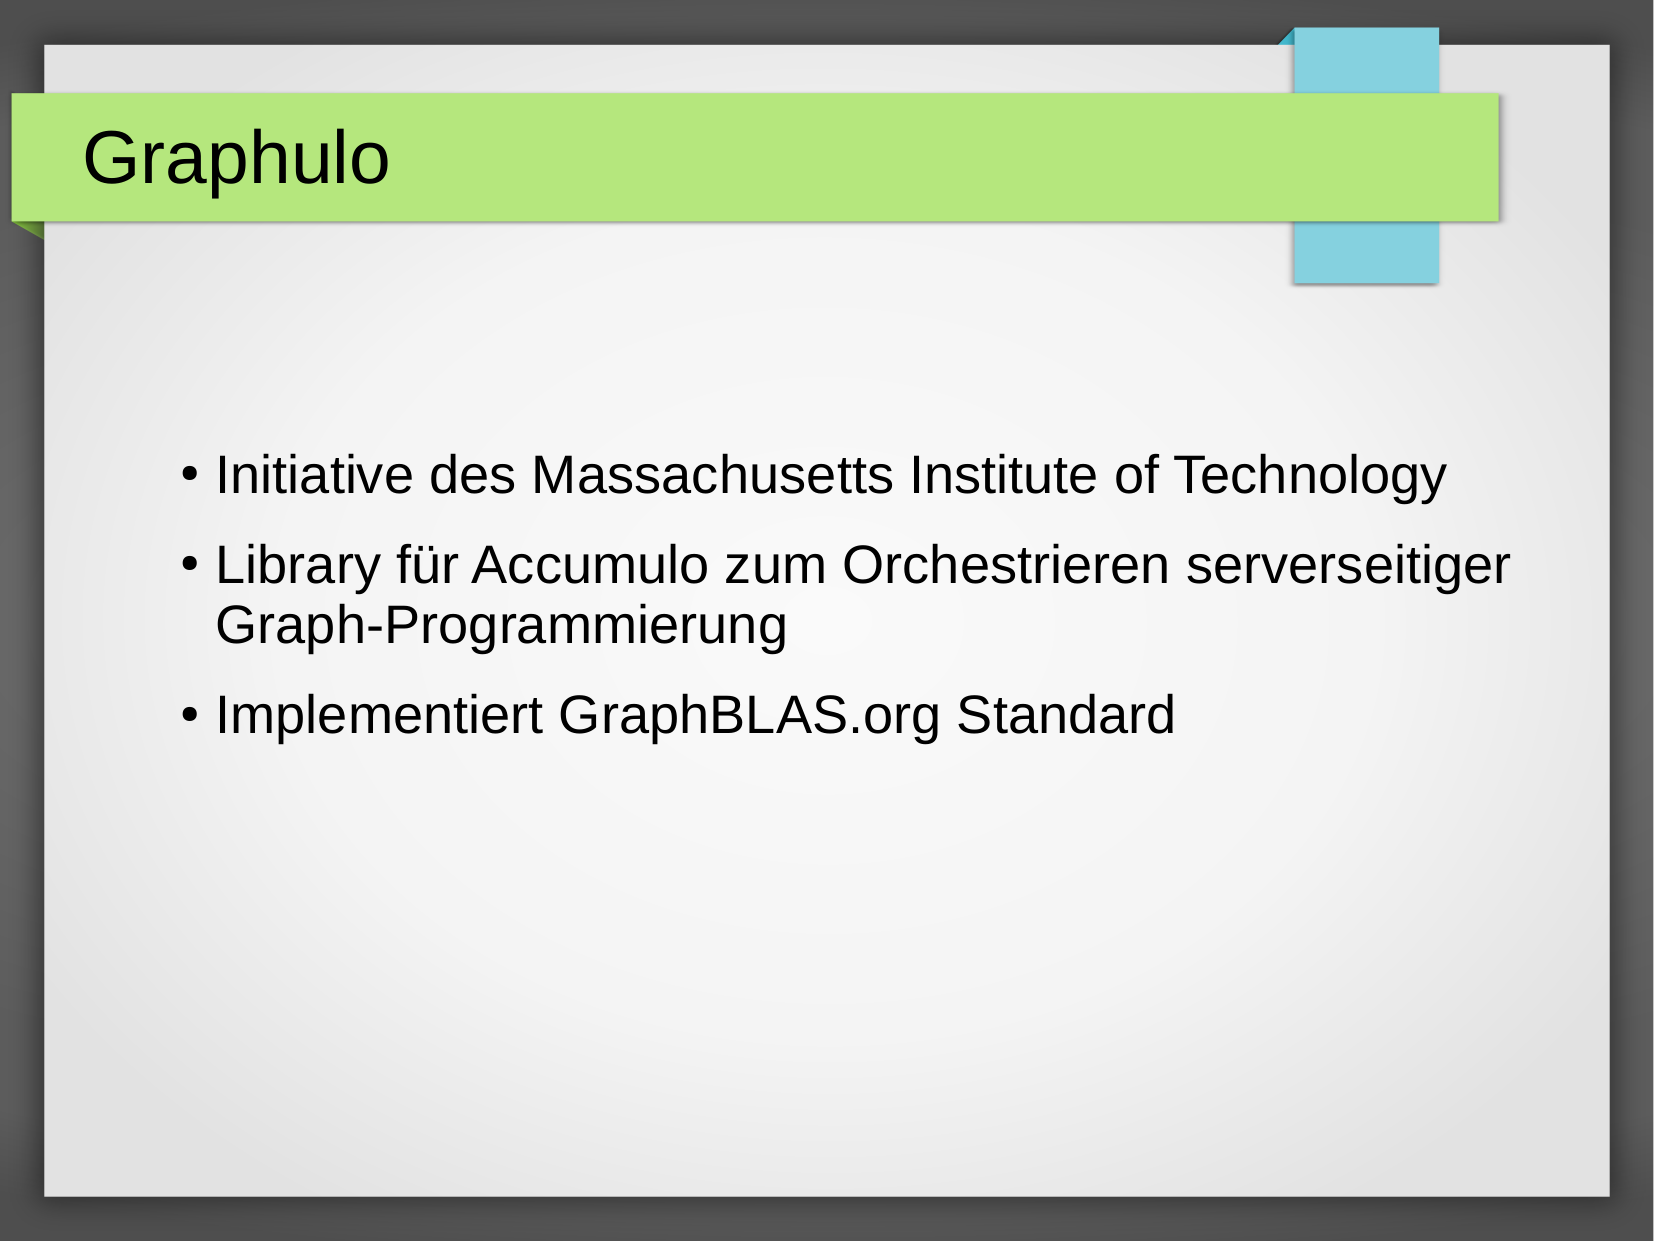

Graphulo
Initiative des Massachusetts Institute of Technology
Library für Accumulo zum Orchestrieren serverseitiger Graph-Programmierung
Implementiert GraphBLAS.org Standard